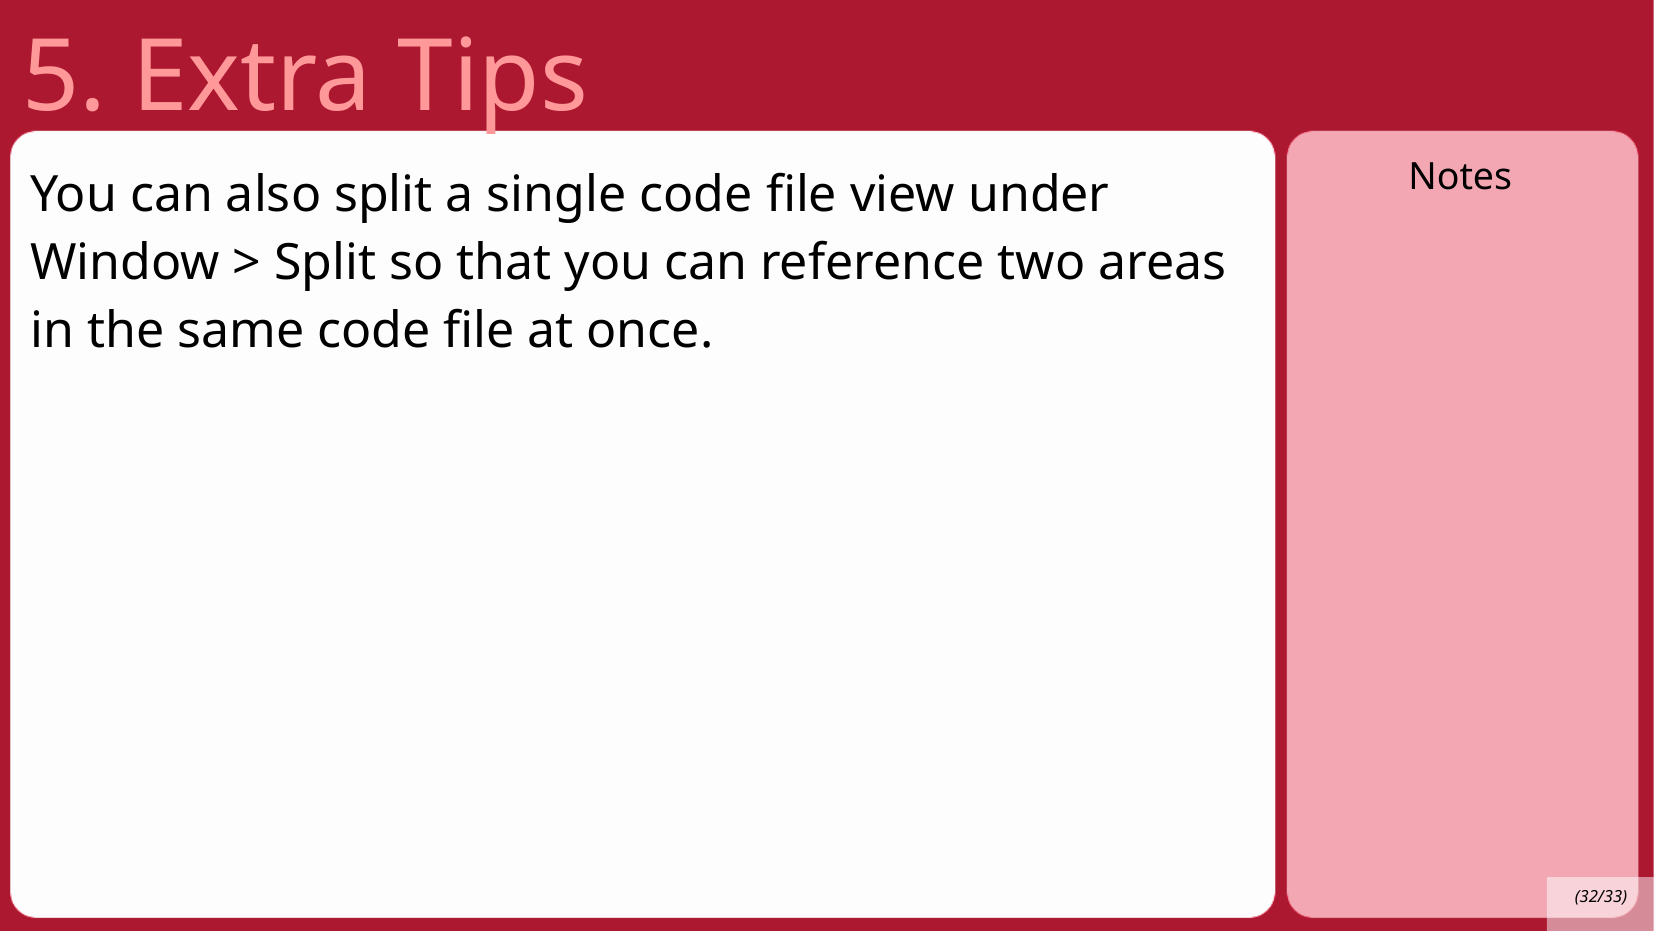

# 5. Extra Tips
Notes
You can also split a single code file view under Window > Split so that you can reference two areas in the same code file at once.